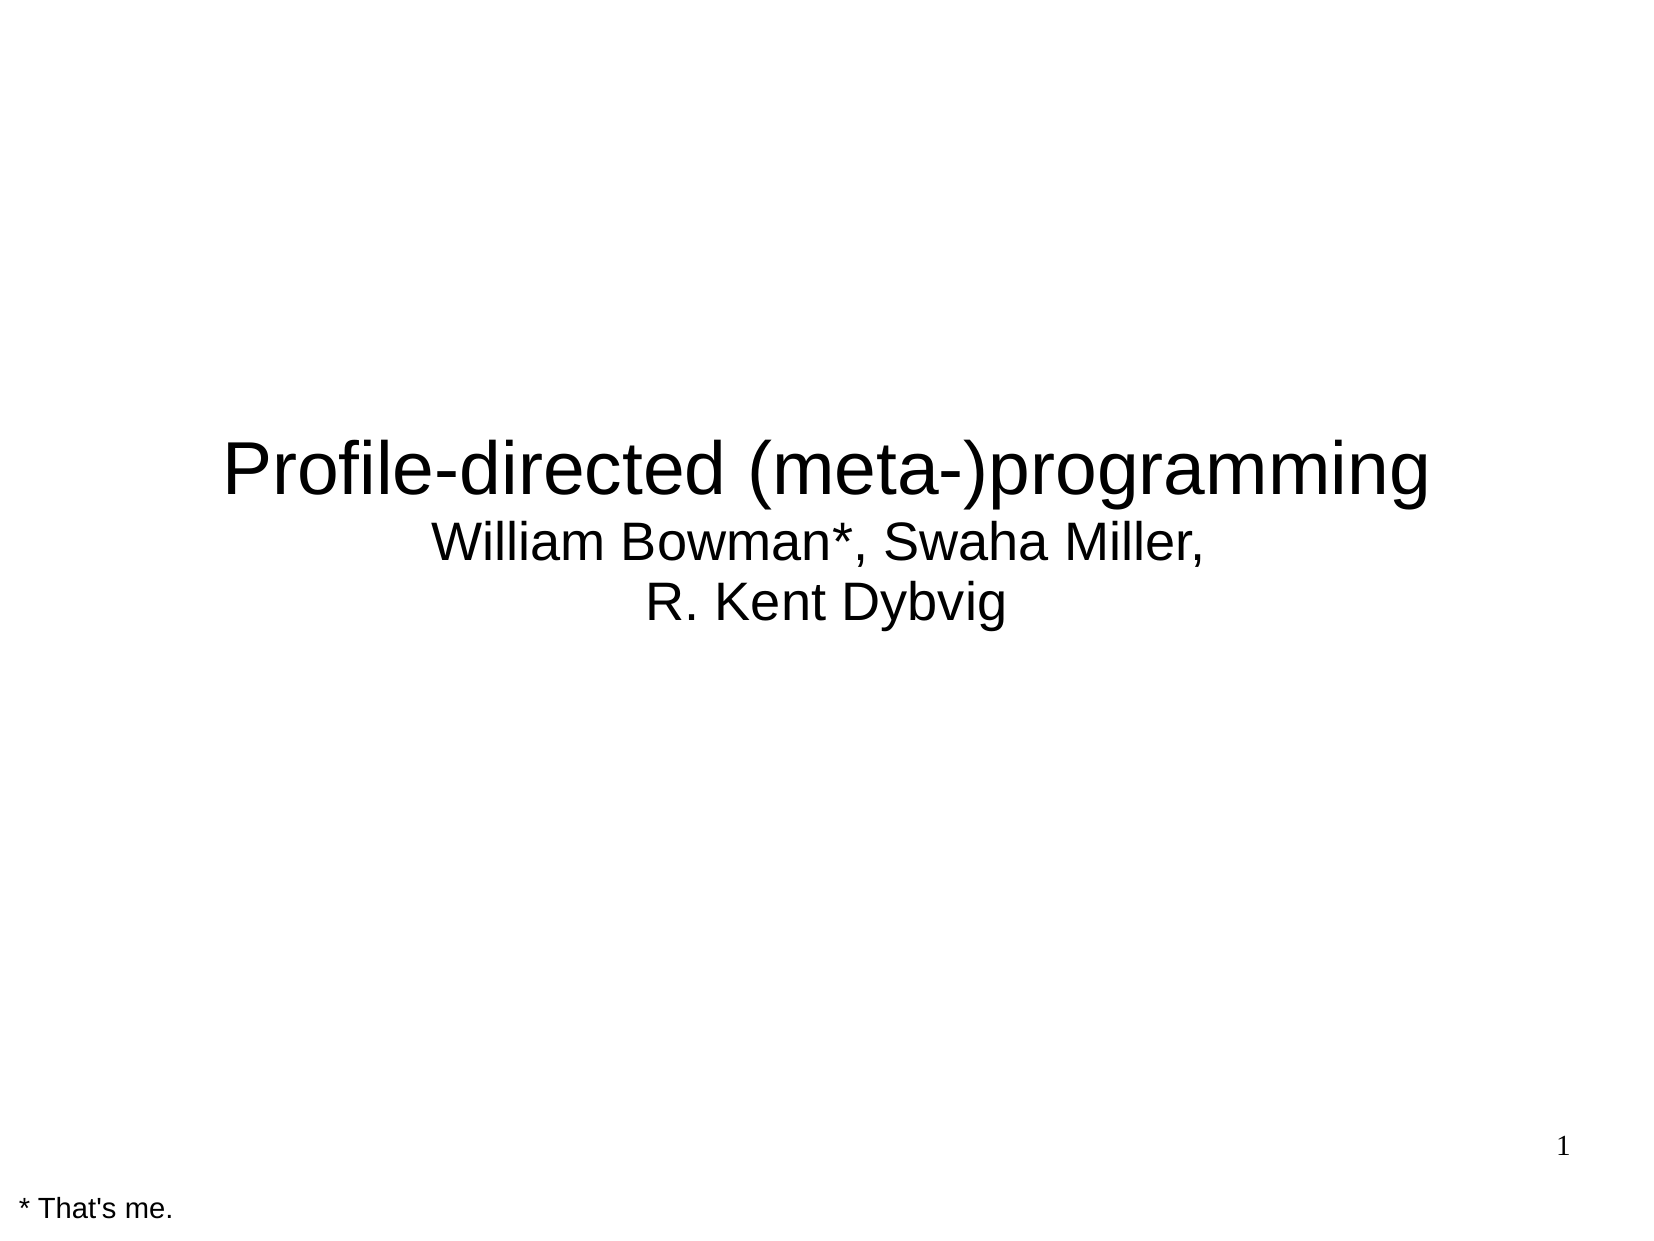

# Profile-directed (meta-)programming
William Bowman*, Swaha Miller,
R. Kent Dybvig
1
* That's me.